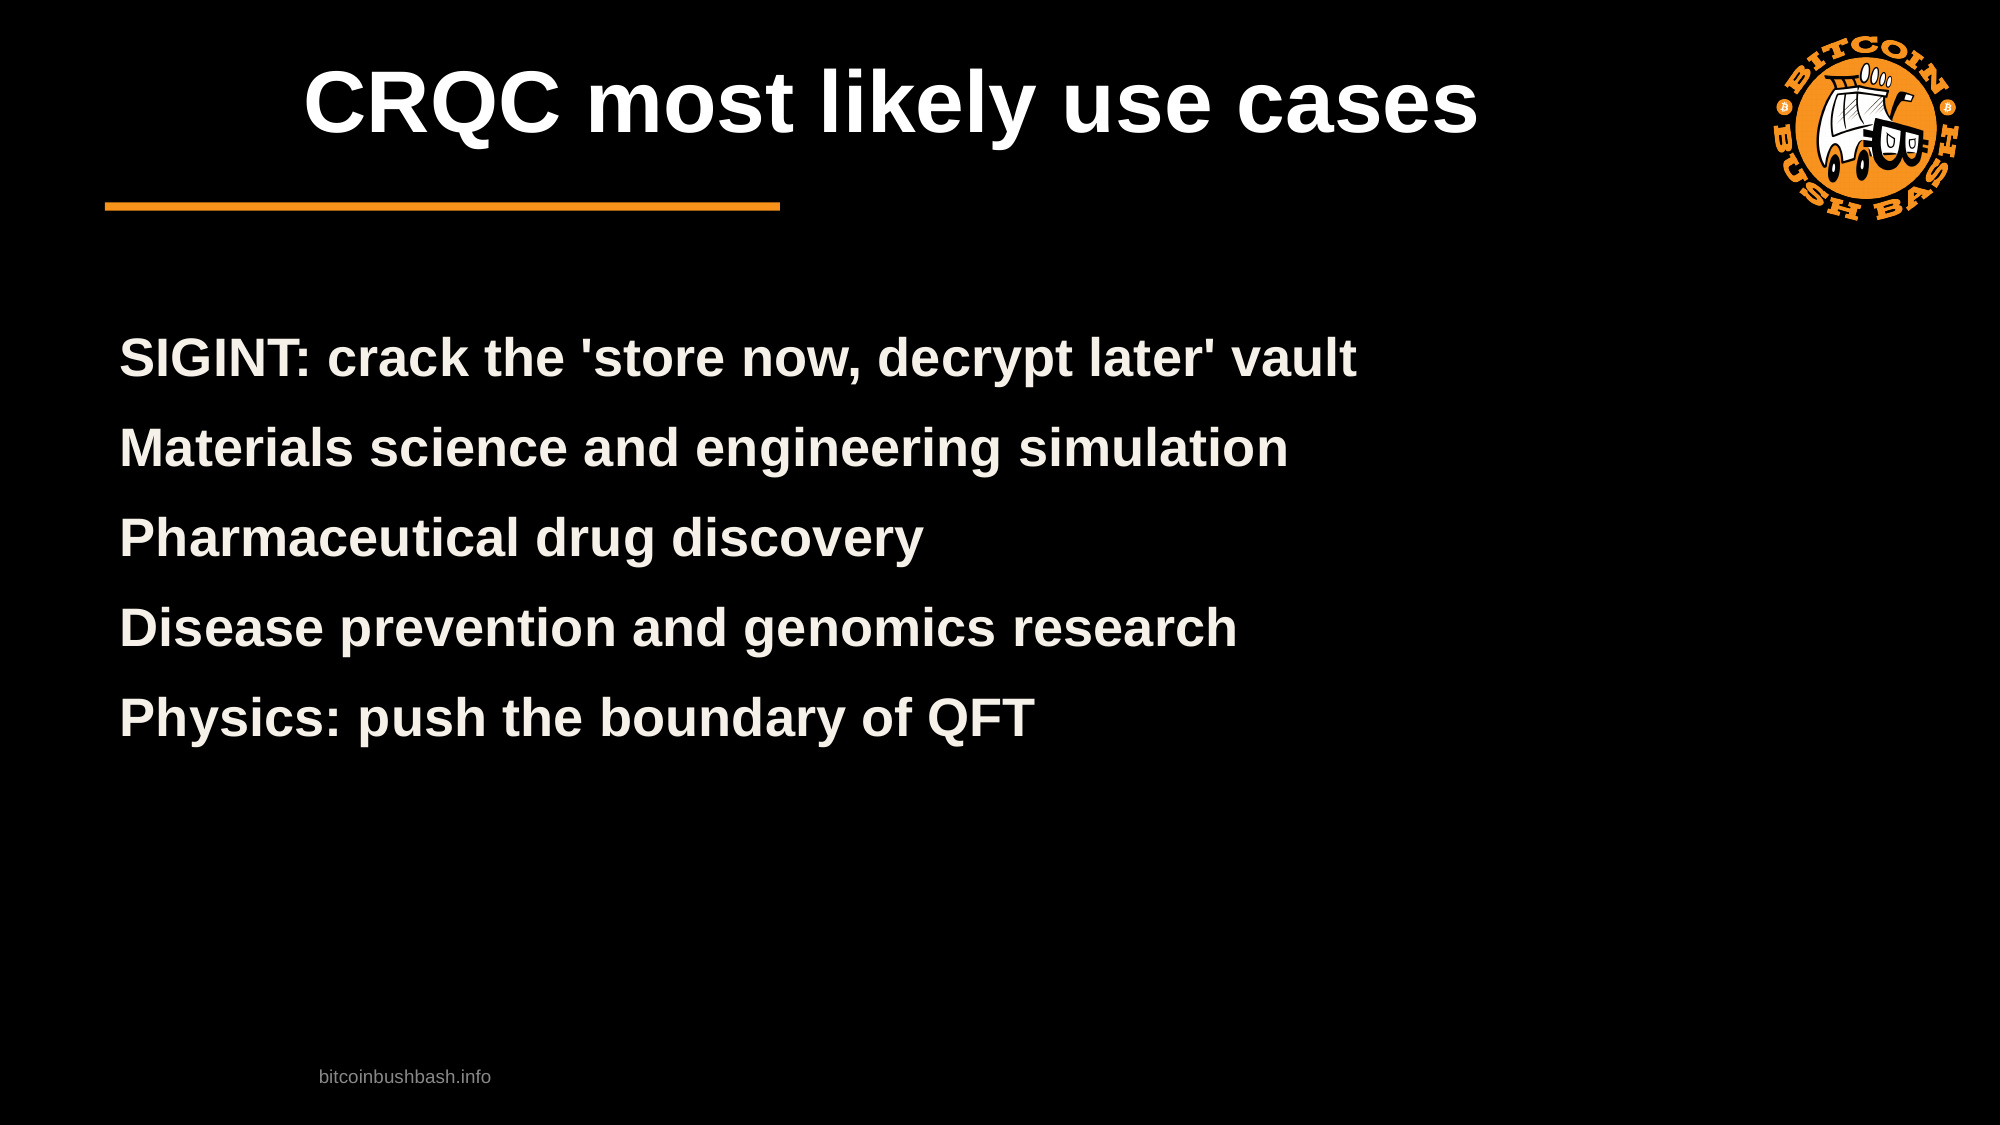

CRQC most likely use cases
SIGINT: crack the 'store now, decrypt later' vault
Materials science and engineering simulation
Pharmaceutical drug discovery
Disease prevention and genomics research
Physics: push the boundary of QFT
bitcoinbushbash.info